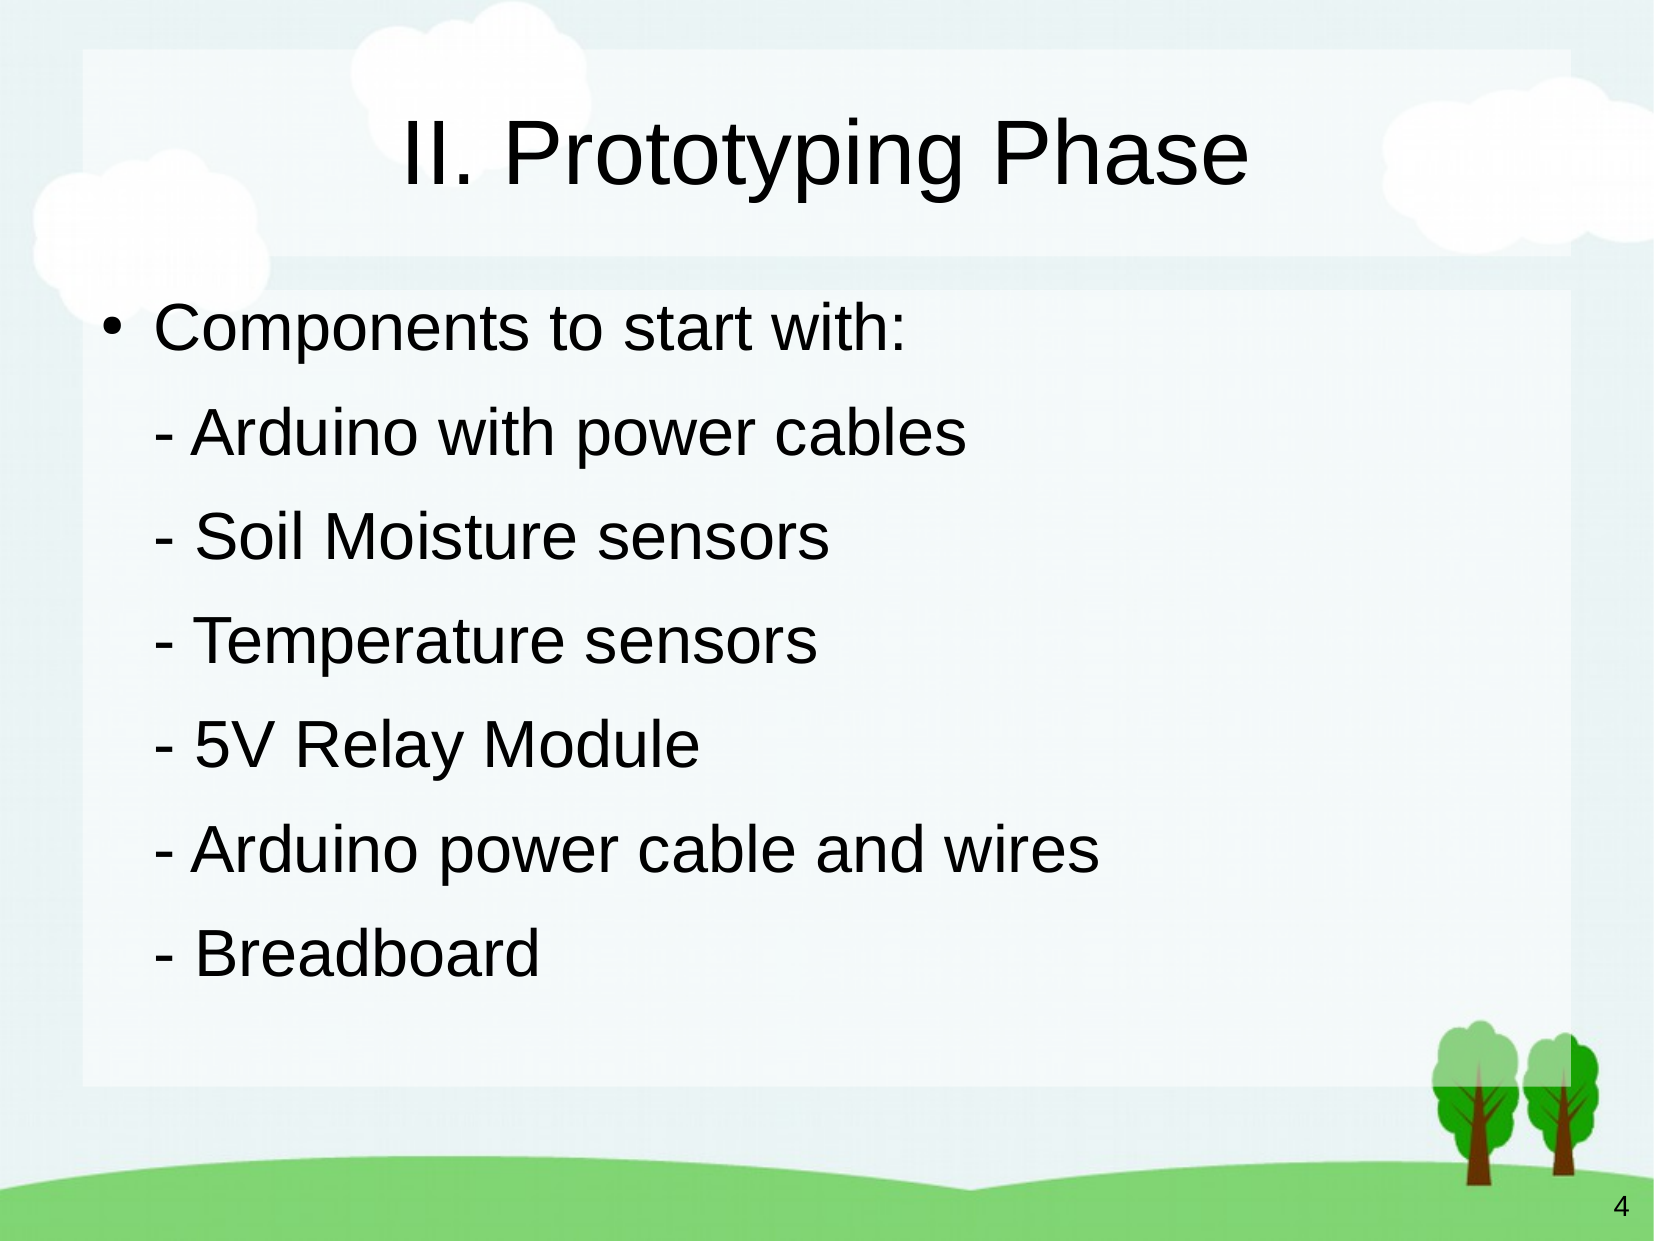

# II. Prototyping Phase
Components to start with:
- Arduino with power cables
- Soil Moisture sensors
- Temperature sensors
- 5V Relay Module
- Arduino power cable and wires
- Breadboard
4